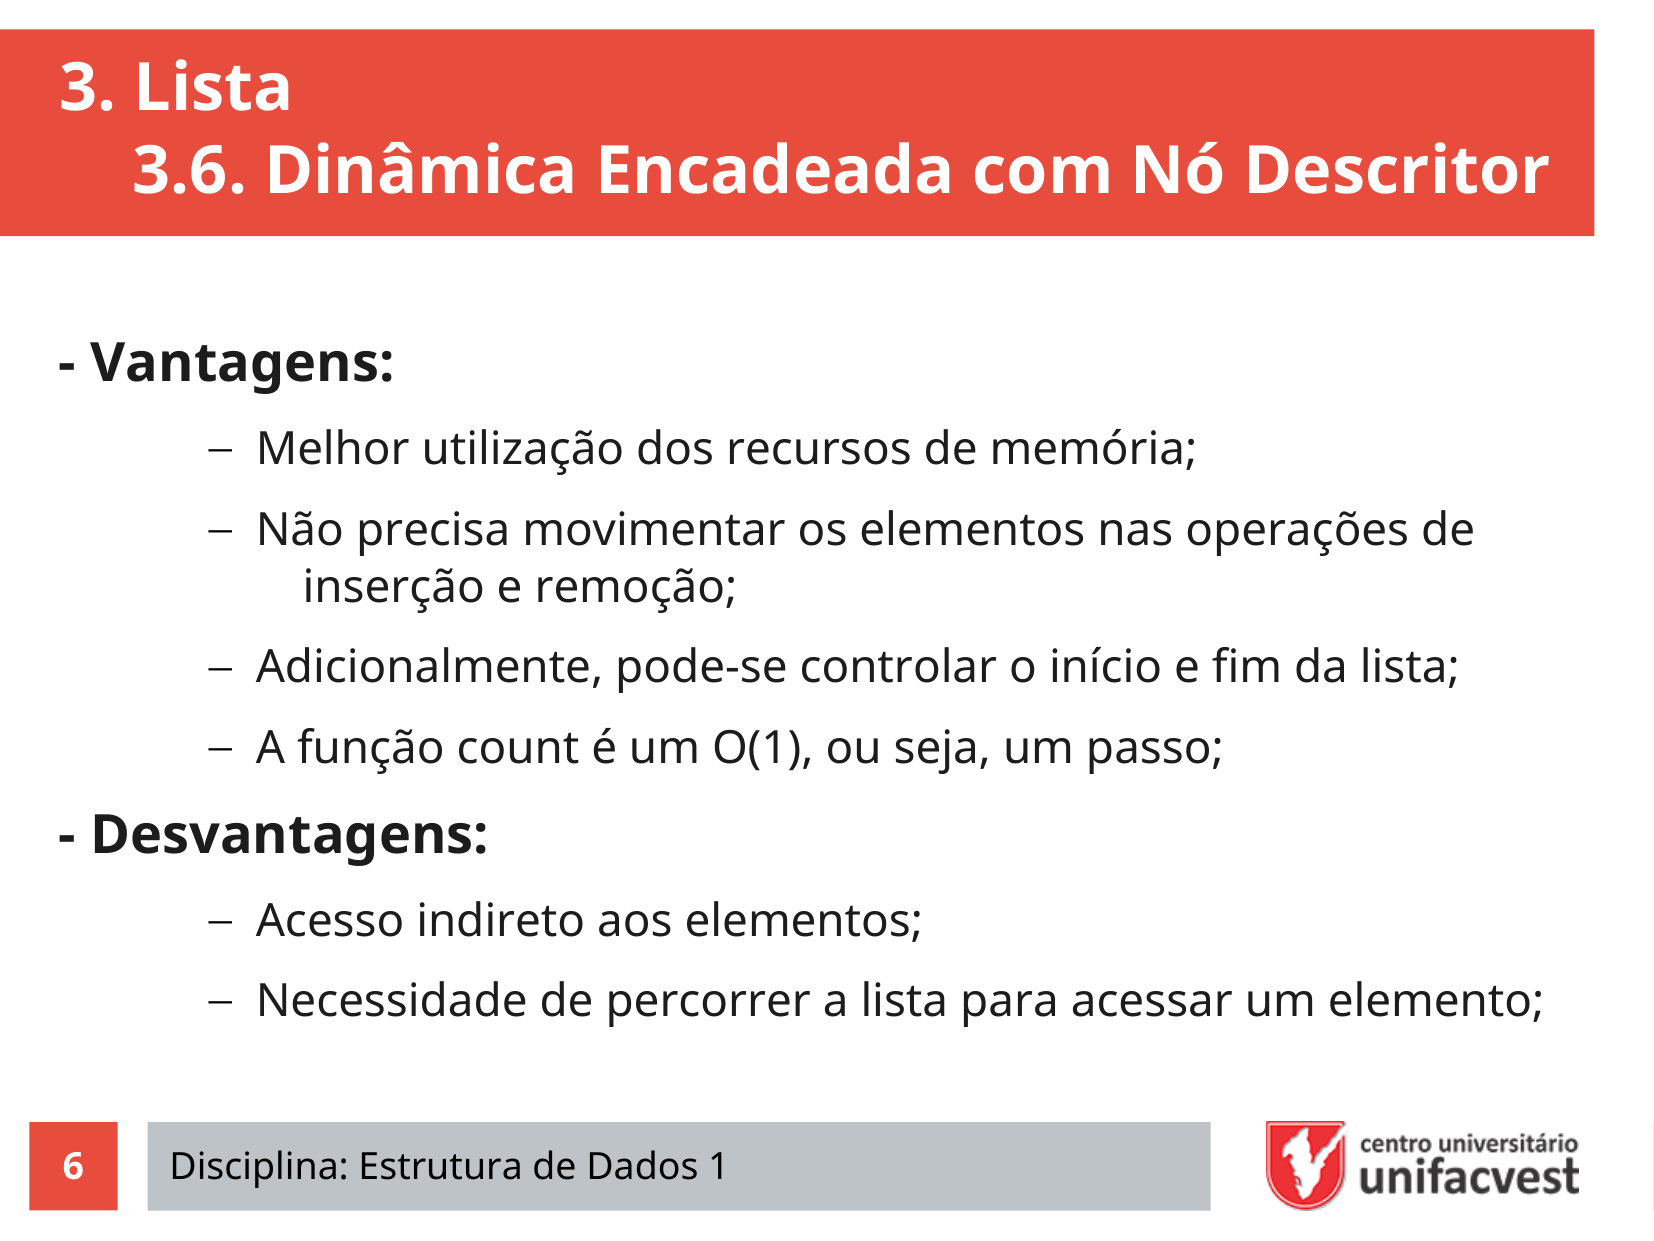

# 3. Lista 3.6. Dinâmica Encadeada com Nó Descritor
- Vantagens:
Melhor utilização dos recursos de memória;
Não precisa movimentar os elementos nas operações de inserção e remoção;
Adicionalmente, pode-se controlar o início e fim da lista;
A função count é um O(1), ou seja, um passo;
- Desvantagens:
Acesso indireto aos elementos;
Necessidade de percorrer a lista para acessar um elemento;
6
Disciplina: Estrutura de Dados 1